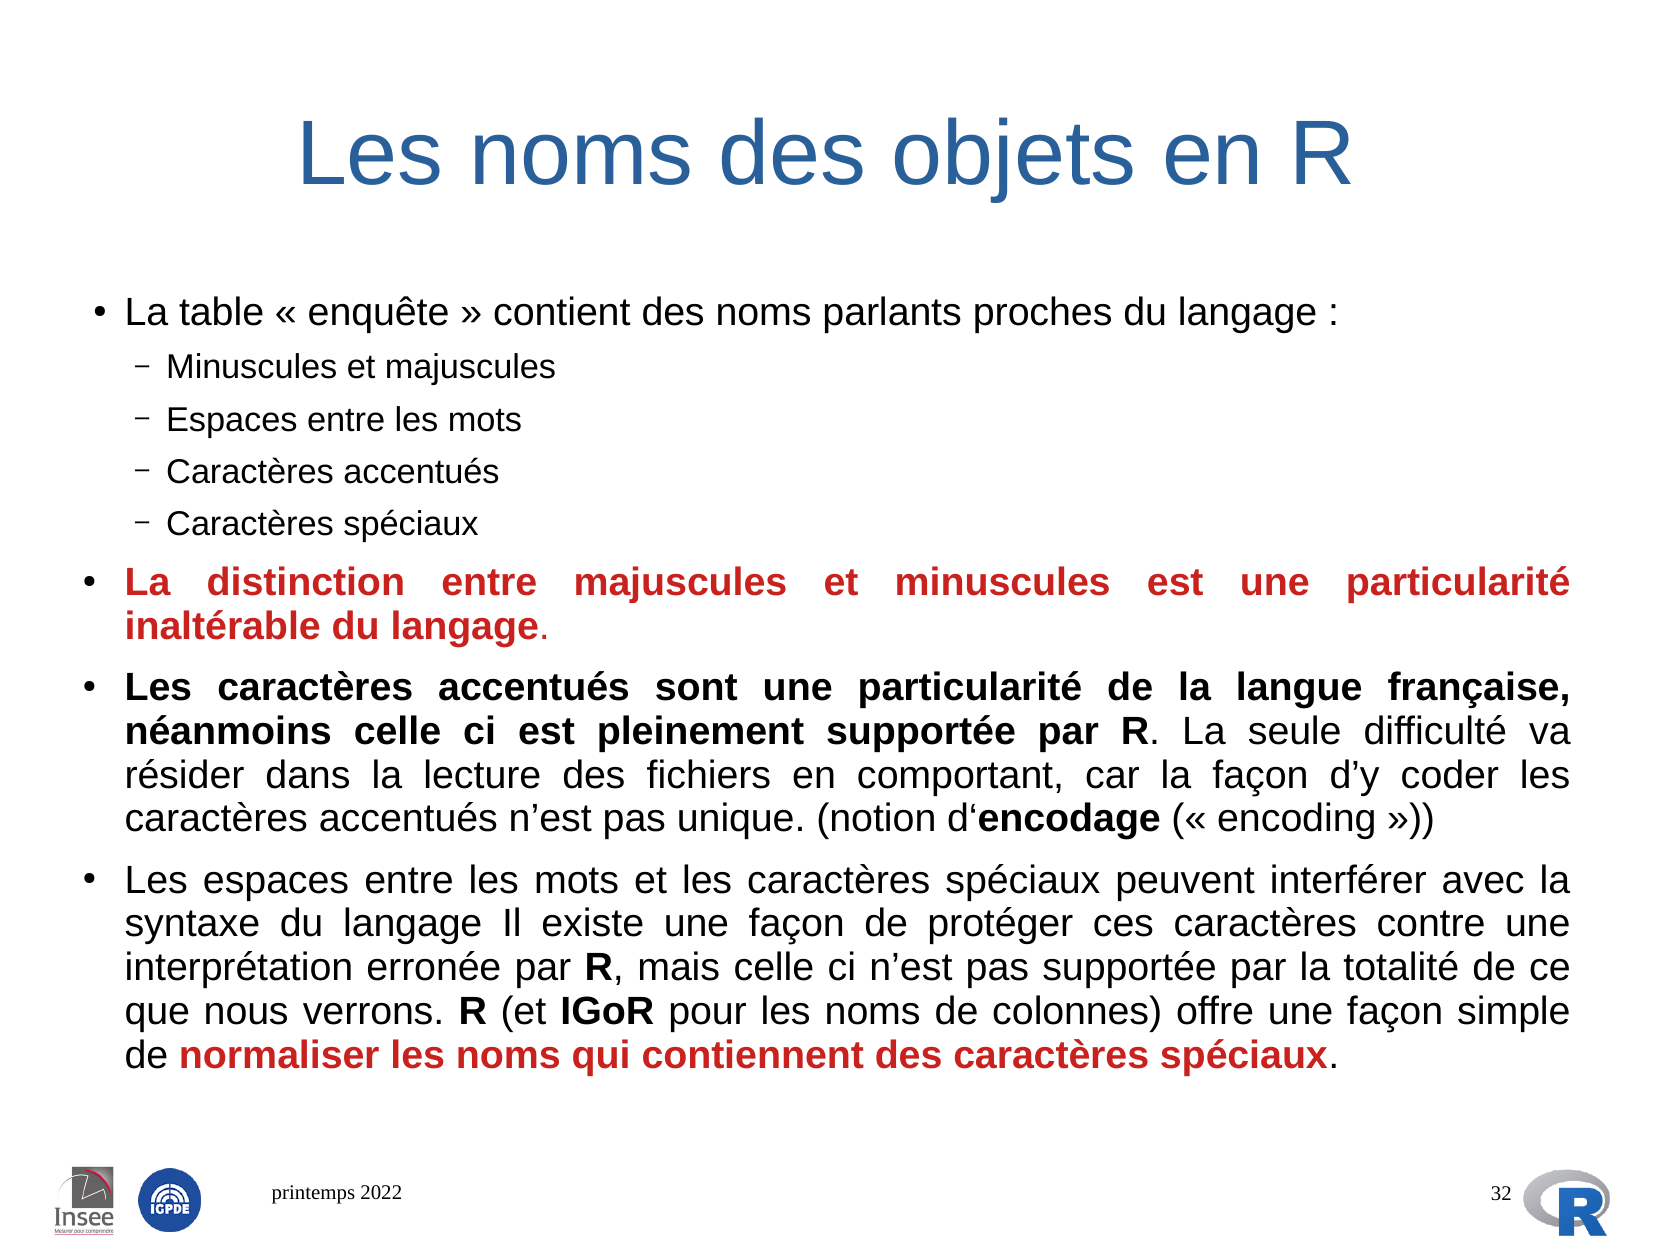

# Les noms des objets en R
La table « enquête » contient des noms parlants proches du langage :
Minuscules et majuscules
Espaces entre les mots
Caractères accentués
Caractères spéciaux
La distinction entre majuscules et minuscules est une particularité inaltérable du langage.
Les caractères accentués sont une particularité de la langue française, néanmoins celle ci est pleinement supportée par R. La seule difficulté va résider dans la lecture des fichiers en comportant, car la façon d’y coder les caractères accentués n’est pas unique. (notion d‘encodage (« encoding »))
Les espaces entre les mots et les caractères spéciaux peuvent interférer avec la syntaxe du langage Il existe une façon de protéger ces caractères contre une interprétation erronée par R, mais celle ci n’est pas supportée par la totalité de ce que nous verrons. R (et IGoR pour les noms de colonnes) offre une façon simple de normaliser les noms qui contiennent des caractères spéciaux.
printemps 2022
32